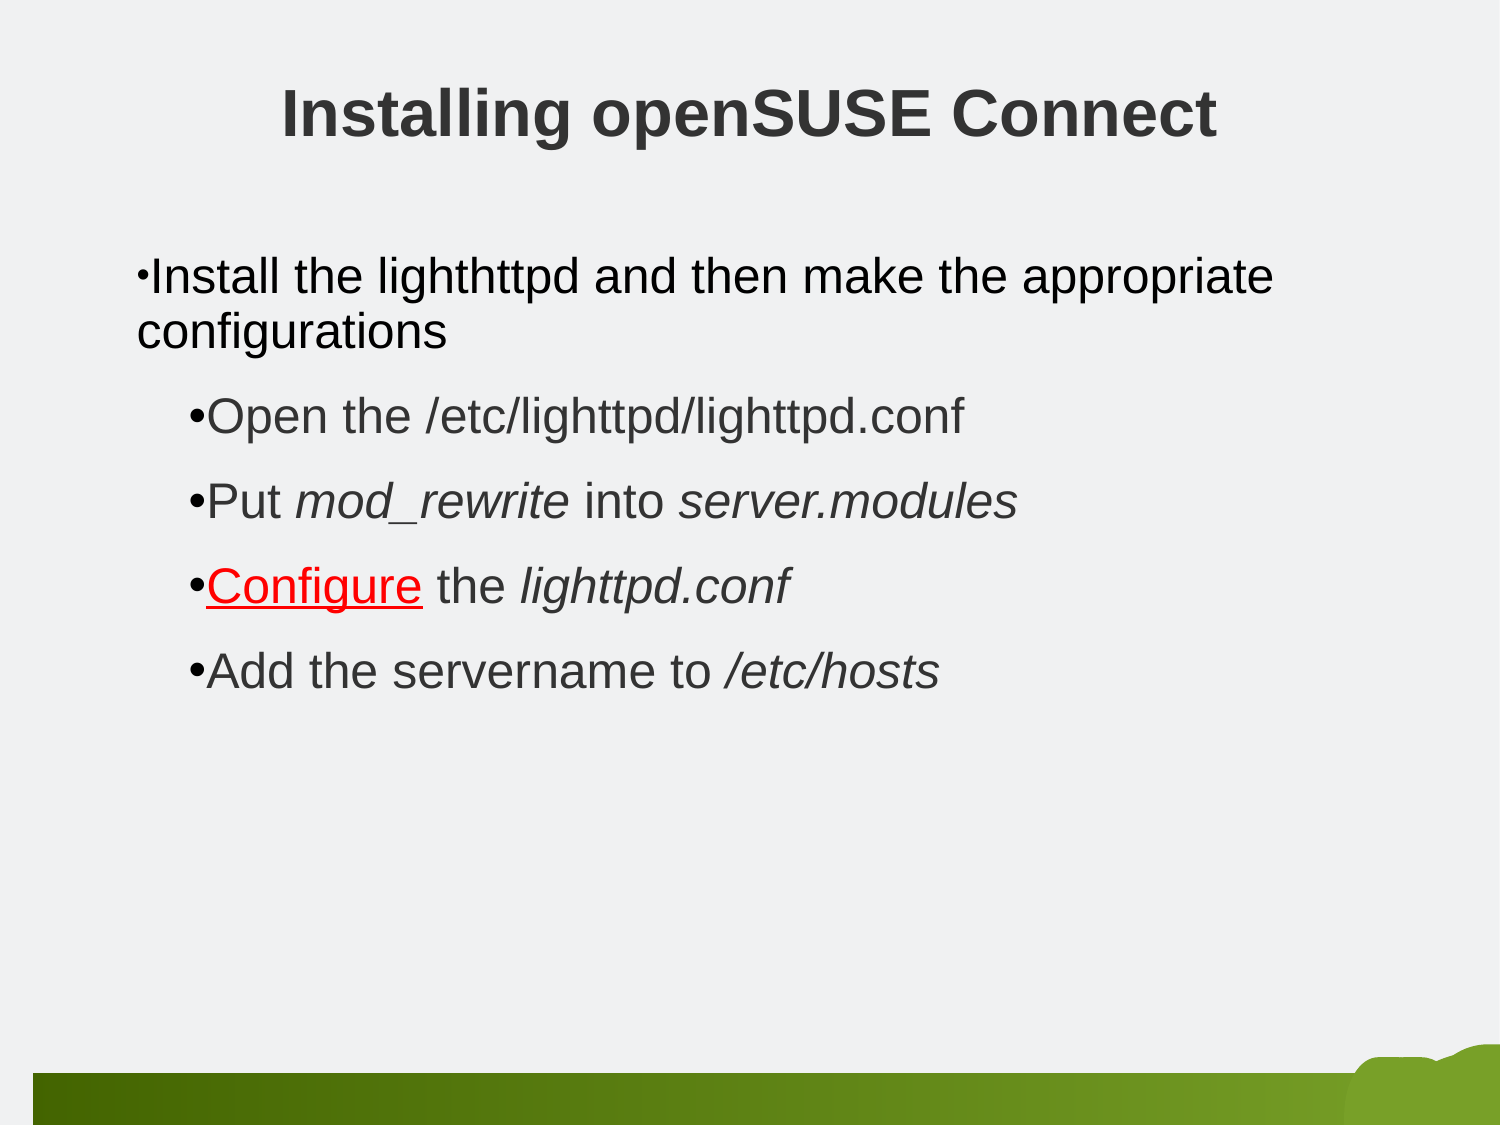

# Installing openSUSE Connect
Install the lighthttpd and then make the appropriate configurations
Open the /etc/lighttpd/lighttpd.conf
Put mod_rewrite into server.modules
Configure the lighttpd.conf
Add the servername to /etc/hosts